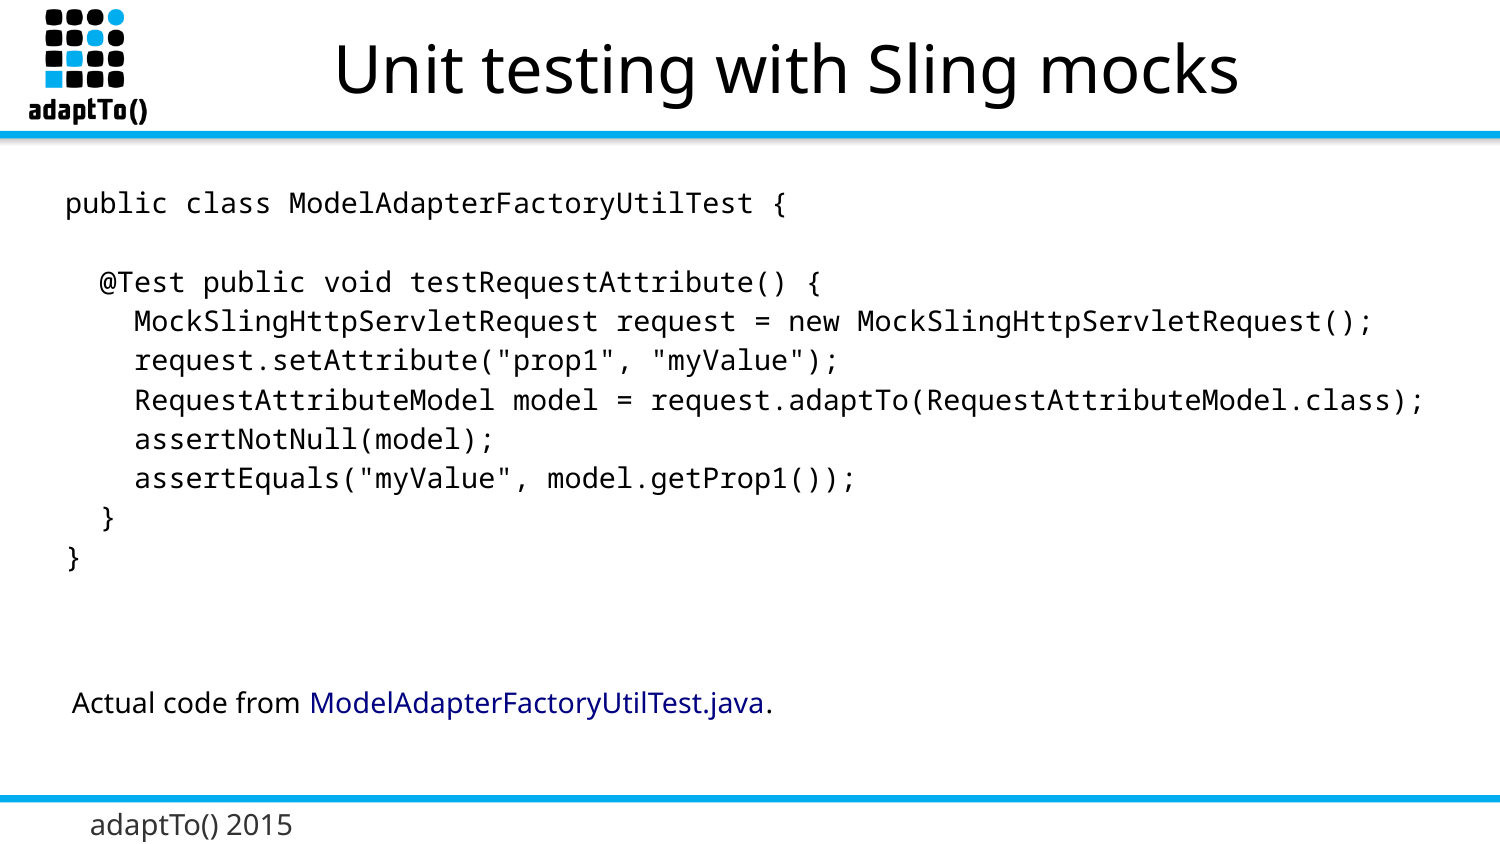

# Unit testing with Sling mocks
public class ModelAdapterFactoryUtilTest {
 @Test public void testRequestAttribute() {
 MockSlingHttpServletRequest request = new MockSlingHttpServletRequest();
 request.setAttribute("prop1", "myValue");
 RequestAttributeModel model = request.adaptTo(RequestAttributeModel.class);
 assertNotNull(model);
 assertEquals("myValue", model.getProp1());
 }
}
Actual code from ModelAdapterFactoryUtilTest.java.